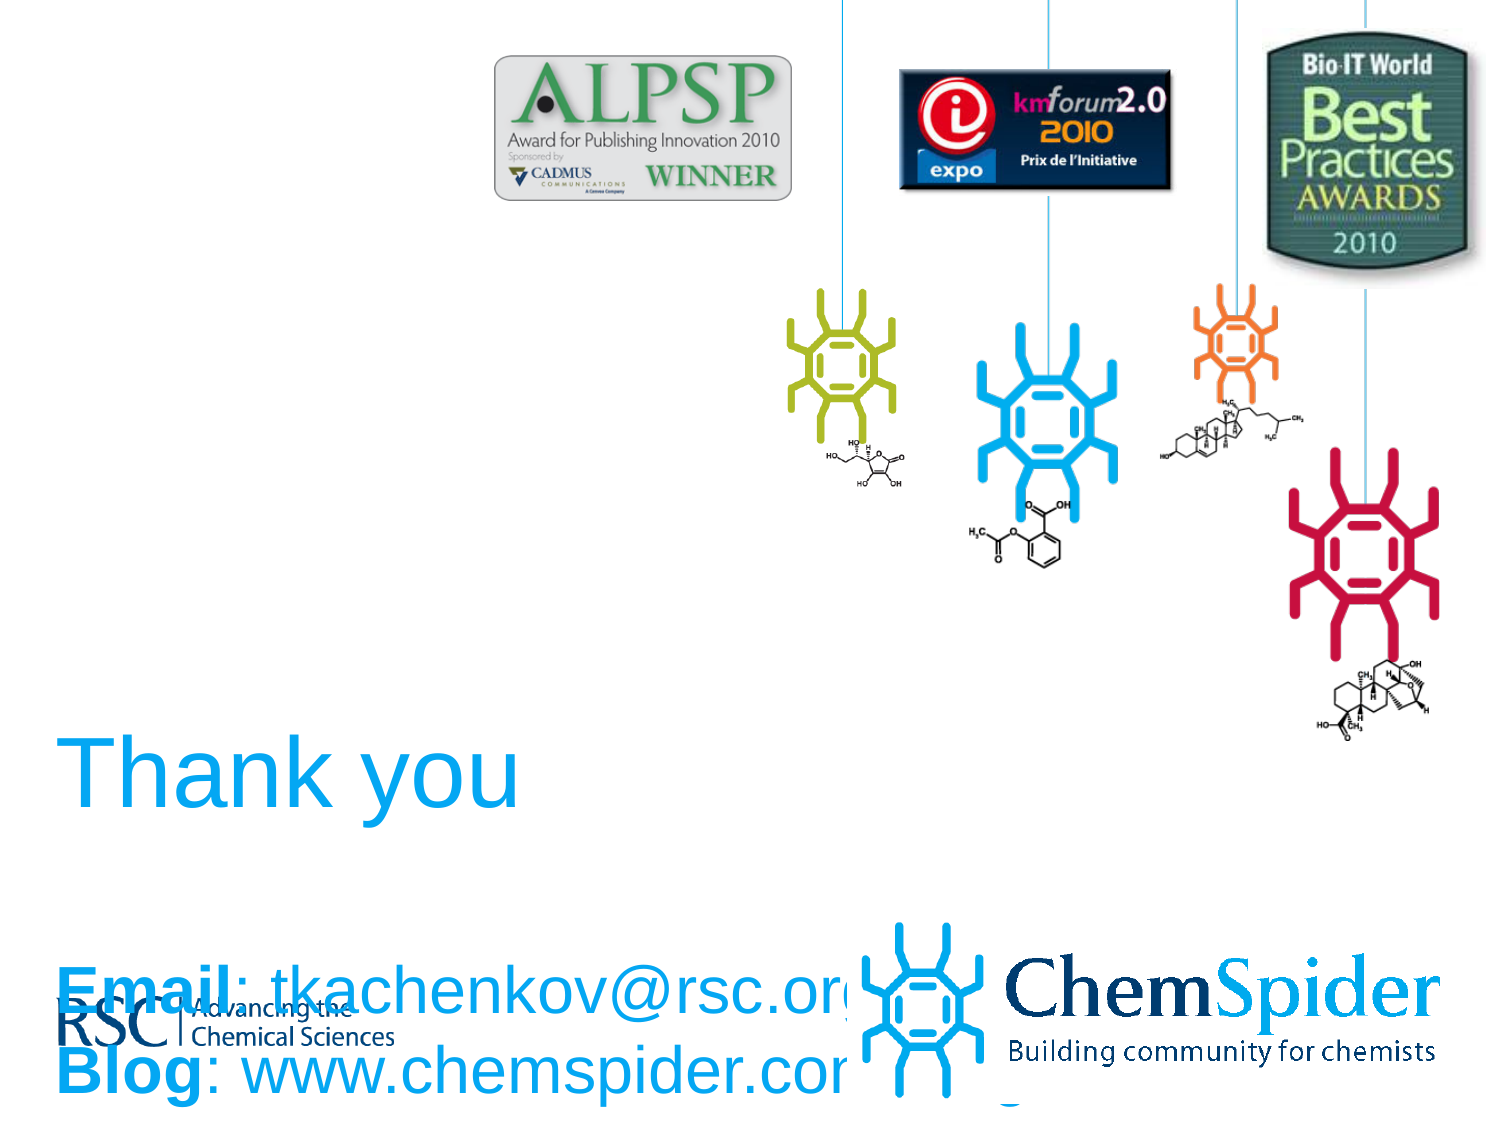

Thank you
Email: tkachenkov@rsc.org
Blog: www.chemspider.com/blog
SLIDES: http://www.slideshare.net/valerytkachenko16